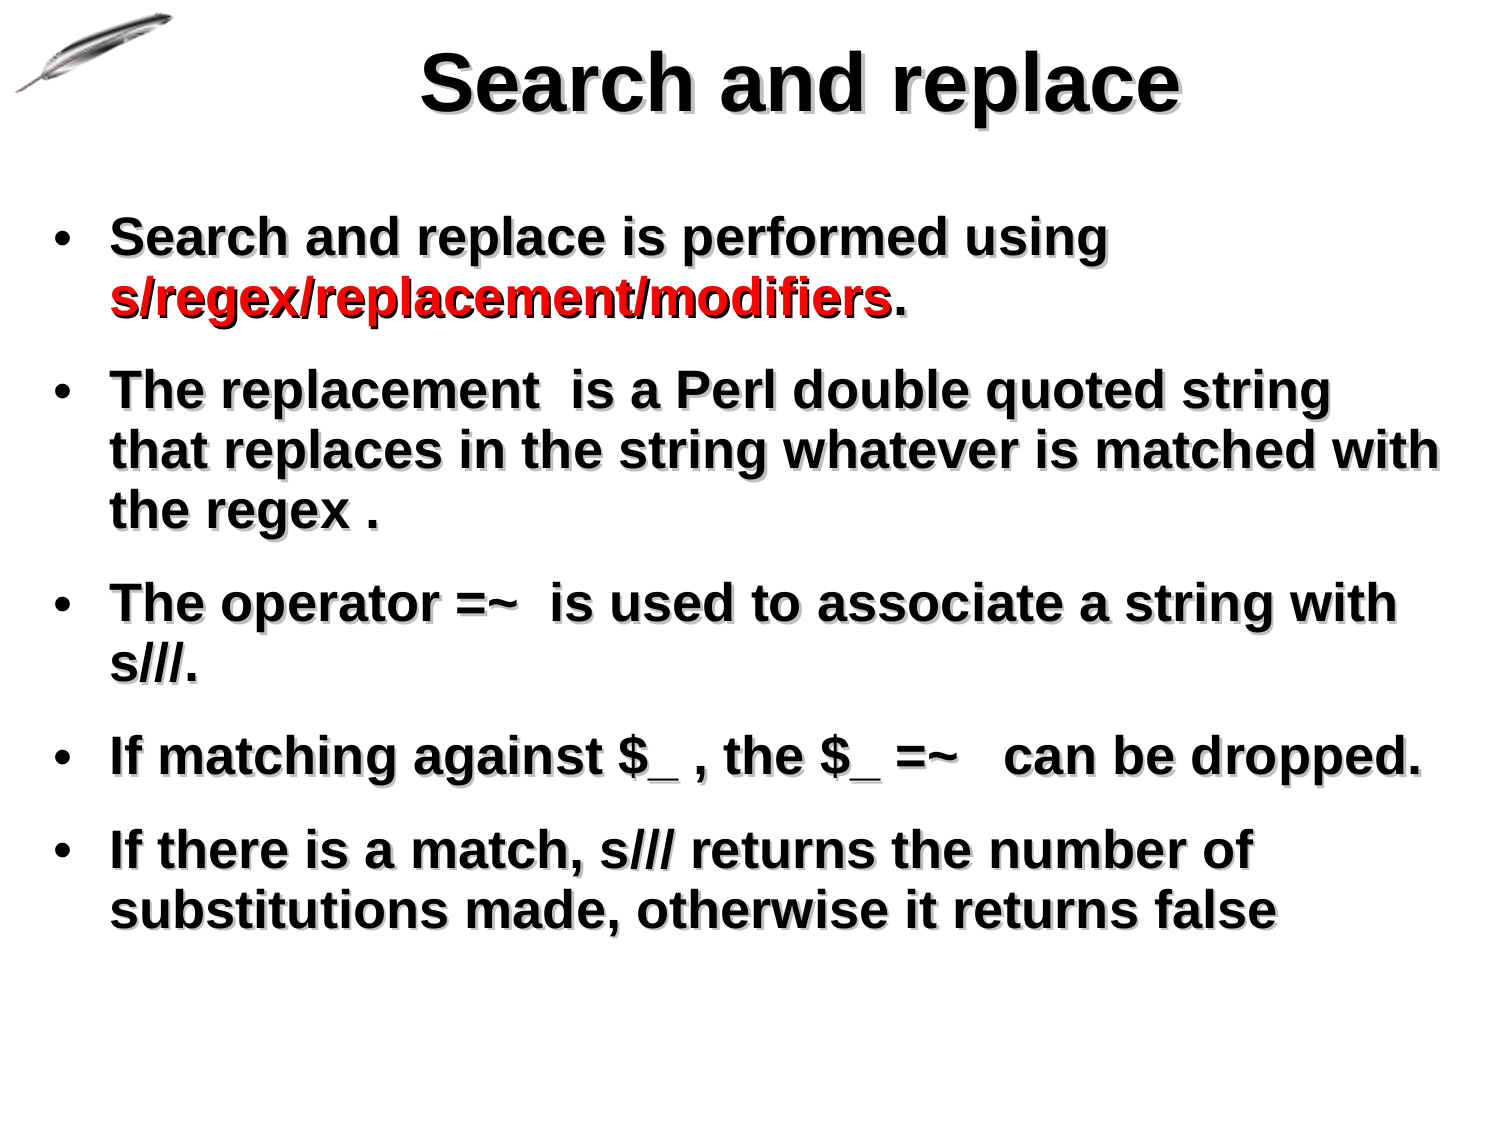

# Search and replace
Search and replace is performed using s/regex/replacement/modifiers.
The replacement is a Perl double quoted string that replaces in the string whatever is matched with the regex .
The operator =~ is used to associate a string with s///.
If matching against $_ , the $_ =~ can be dropped.
If there is a match, s/// returns the number of substitutions made, otherwise it returns false